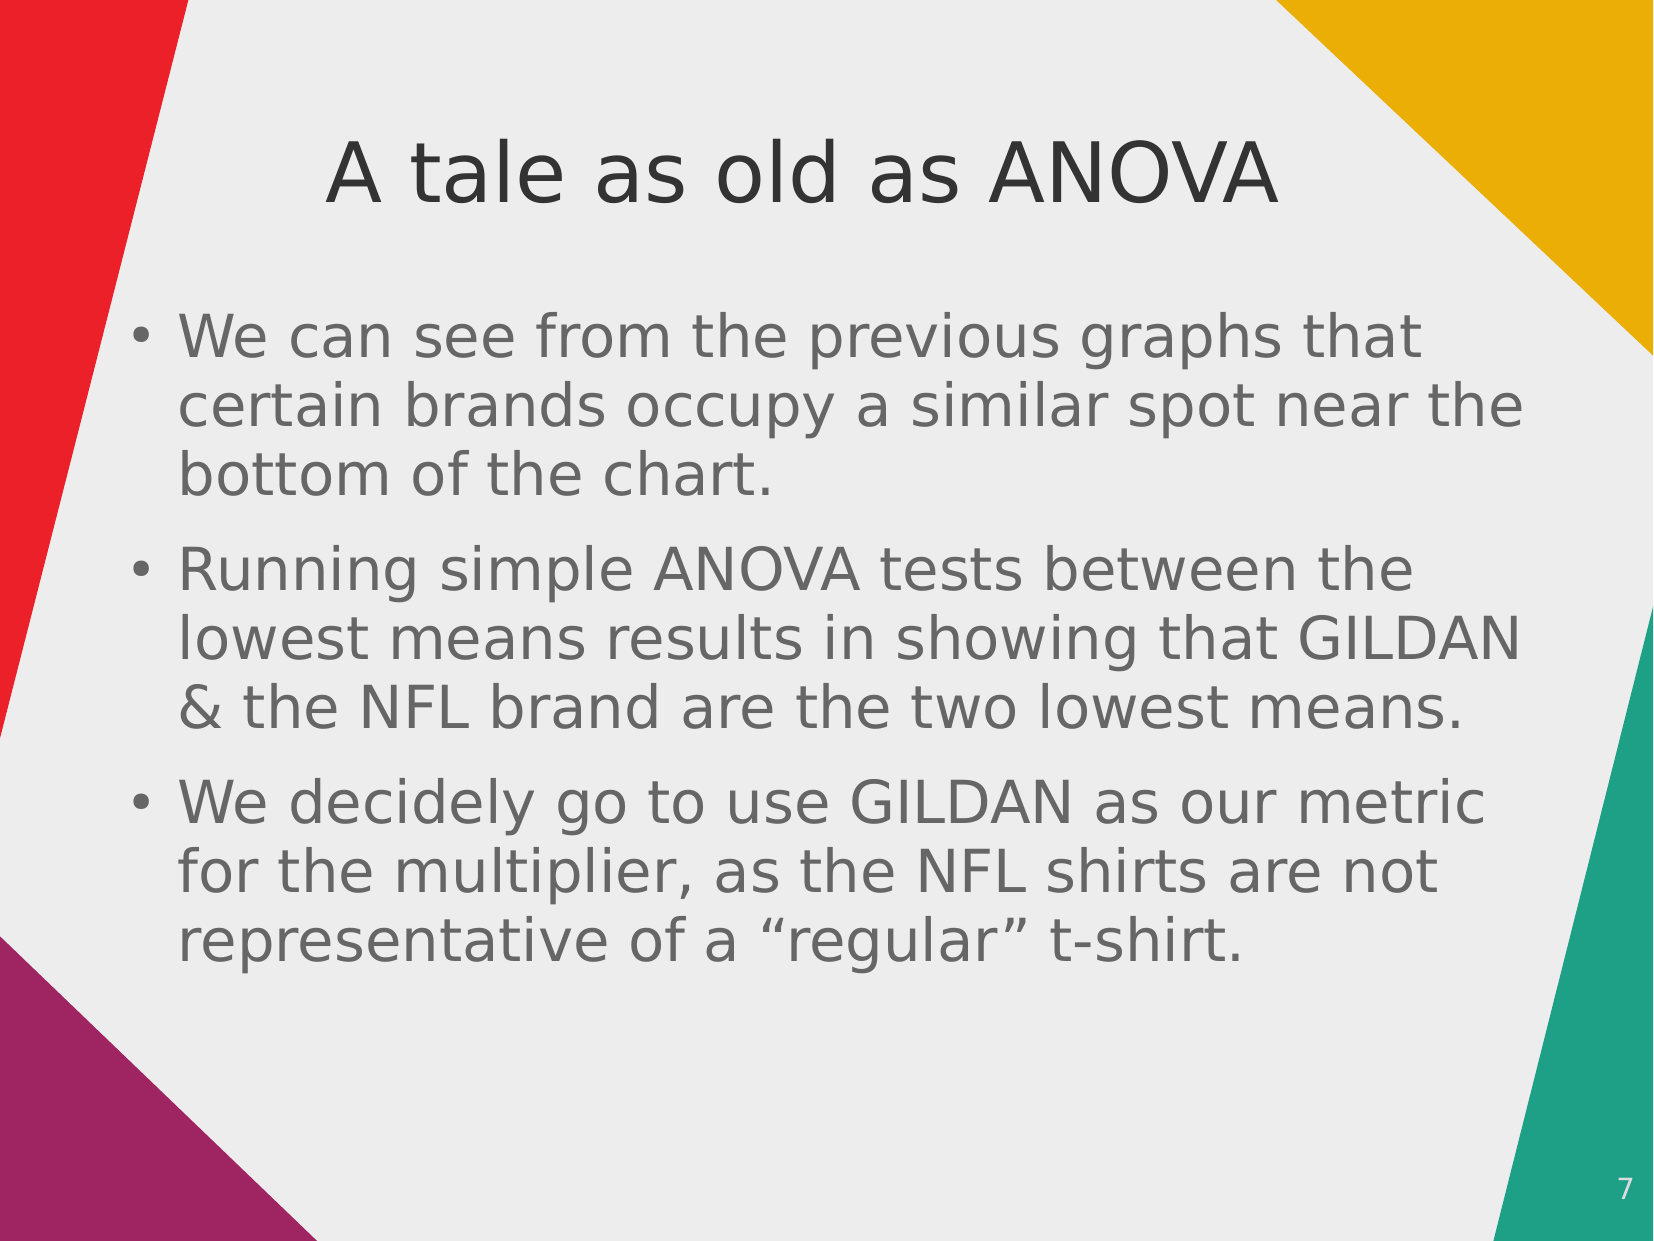

# A tale as old as ANOVA
We can see from the previous graphs that certain brands occupy a similar spot near the bottom of the chart.
Running simple ANOVA tests between the lowest means results in showing that GILDAN & the NFL brand are the two lowest means.
We decidely go to use GILDAN as our metric for the multiplier, as the NFL shirts are not representative of a “regular” t-shirt.
7